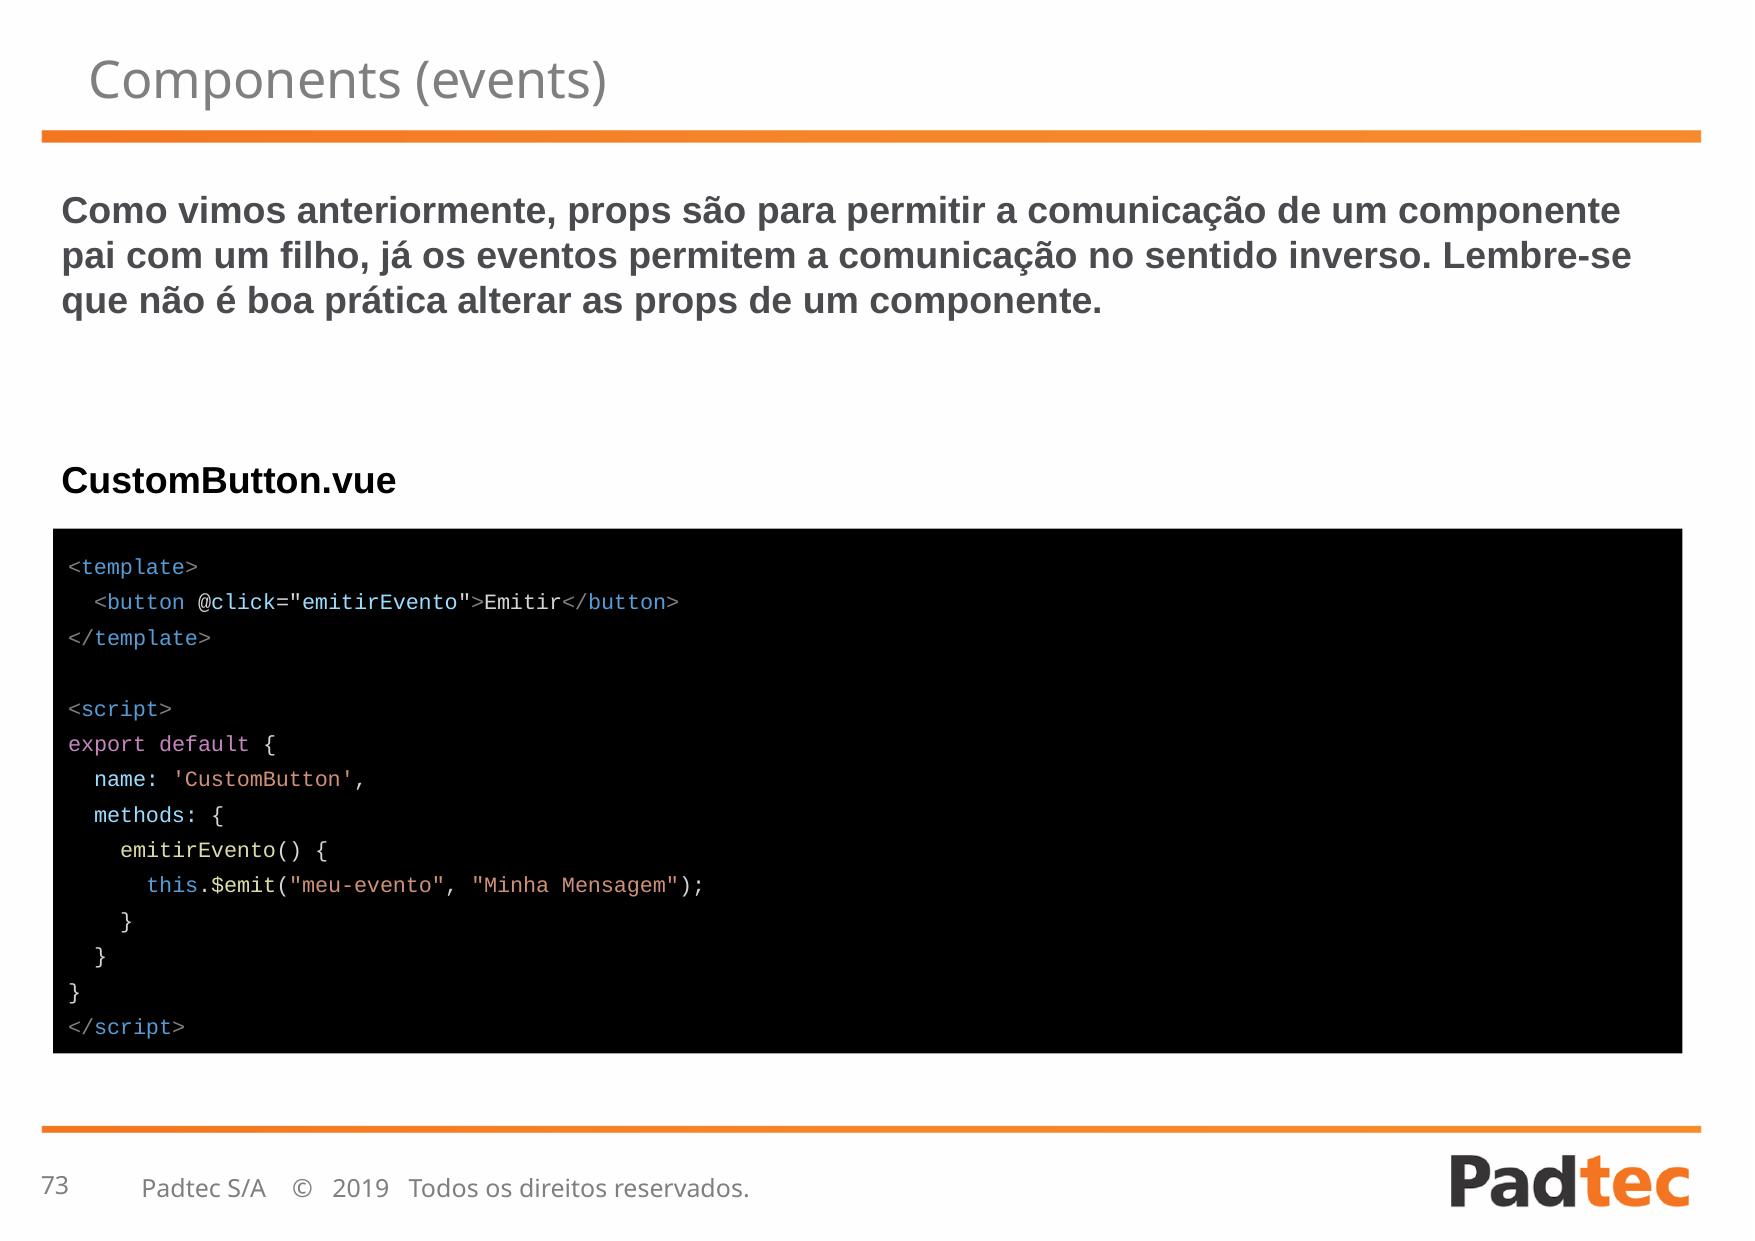

# Components (events)
Como vimos anteriormente, props são para permitir a comunicação de um componente pai com um filho, já os eventos permitem a comunicação no sentido inverso. Lembre-se que não é boa prática alterar as props de um componente.
CustomButton.vue
<template>
 <button @click="emitirEvento">Emitir</button>
</template>
<script>
export default {
 name: 'CustomButton',
 methods: {
 emitirEvento() {
 this.$emit("meu-evento", "Minha Mensagem");
 }
 }
}
</script>